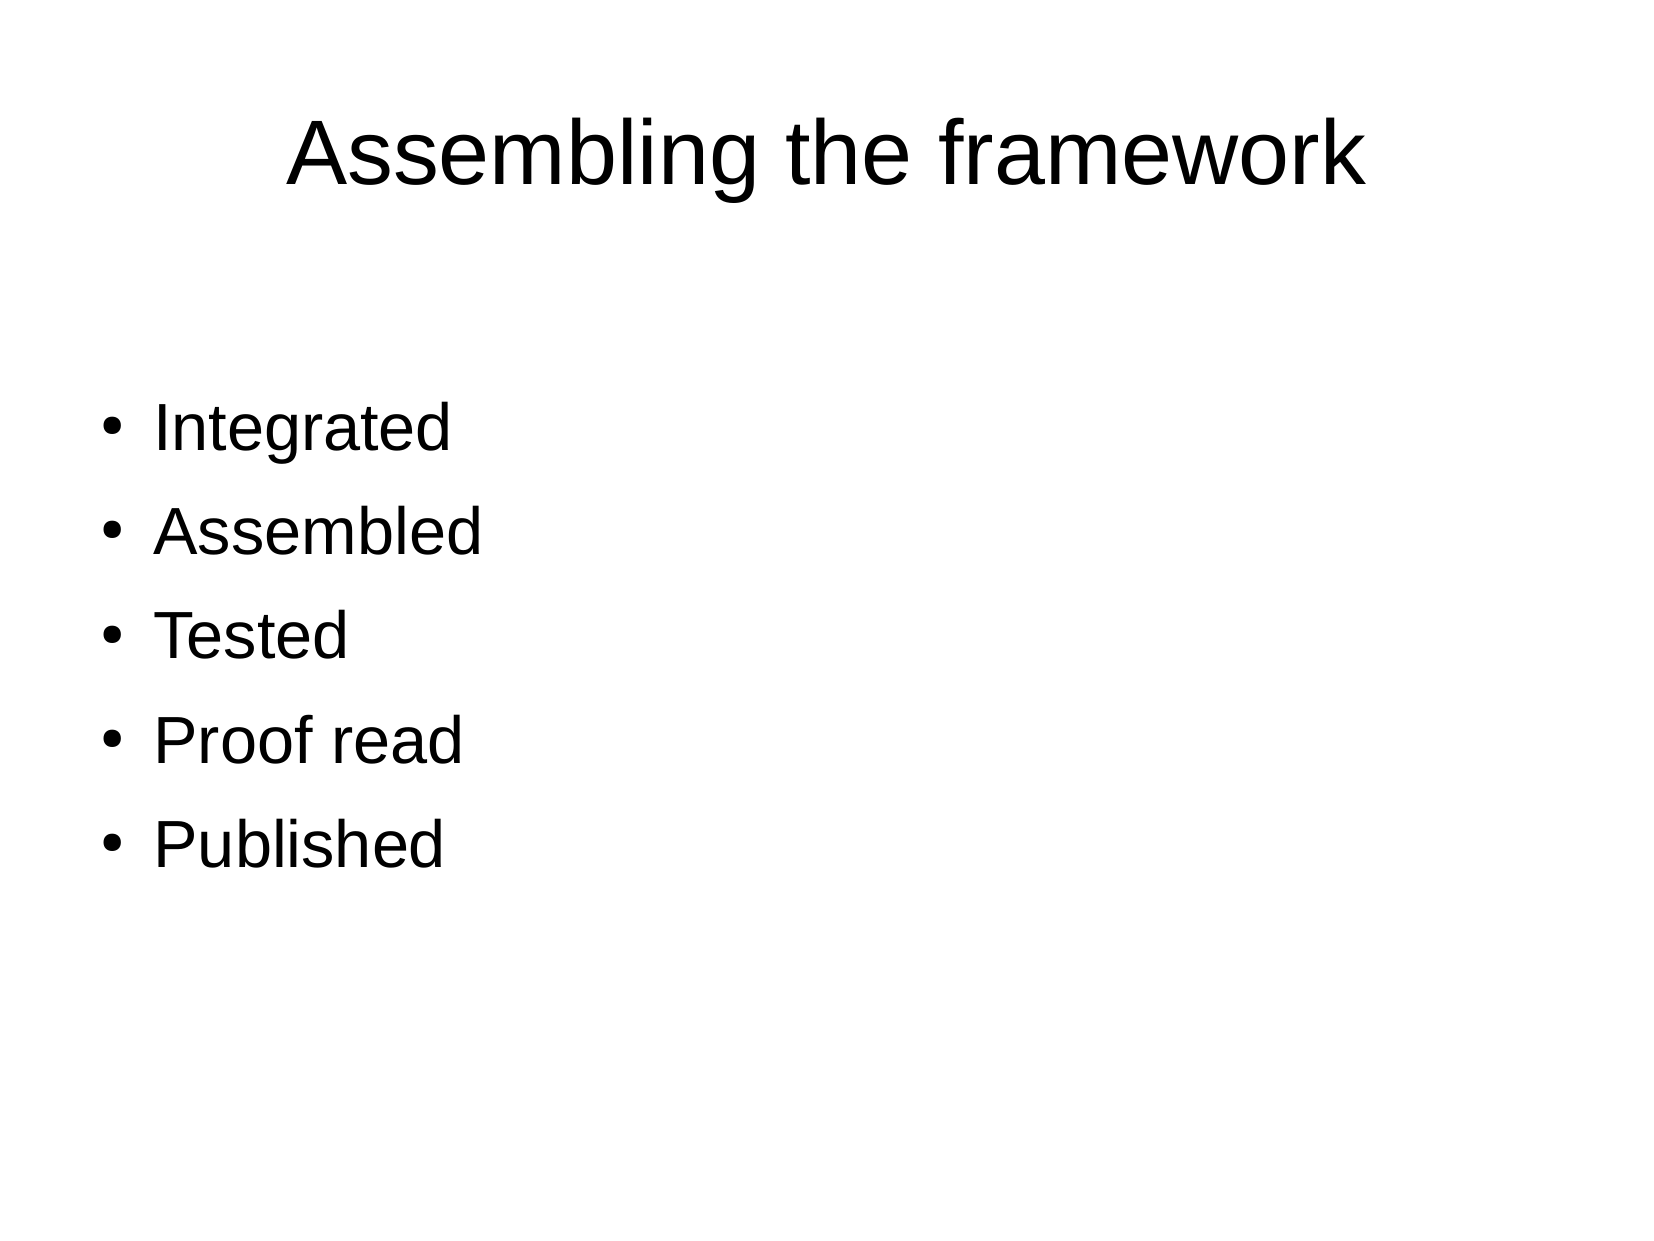

# Assembling the framework
Integrated
Assembled
Tested
Proof read
Published